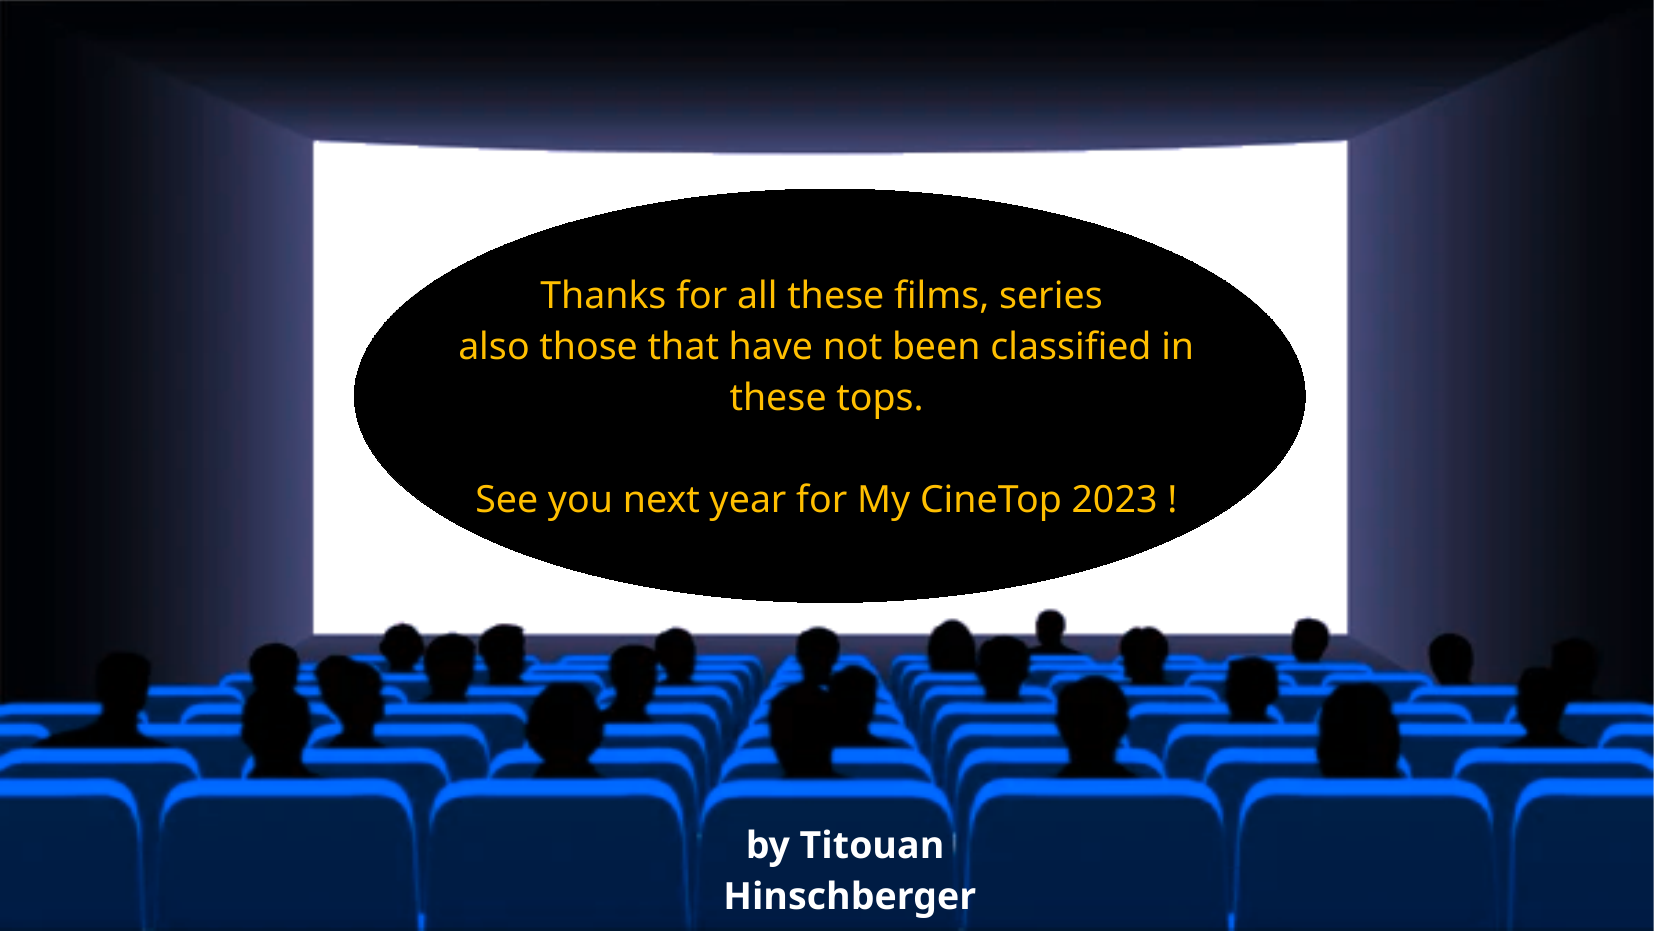

Thanks for all these films, series
also those that have not been classified in these tops.
See you next year for My CineTop 2023 !